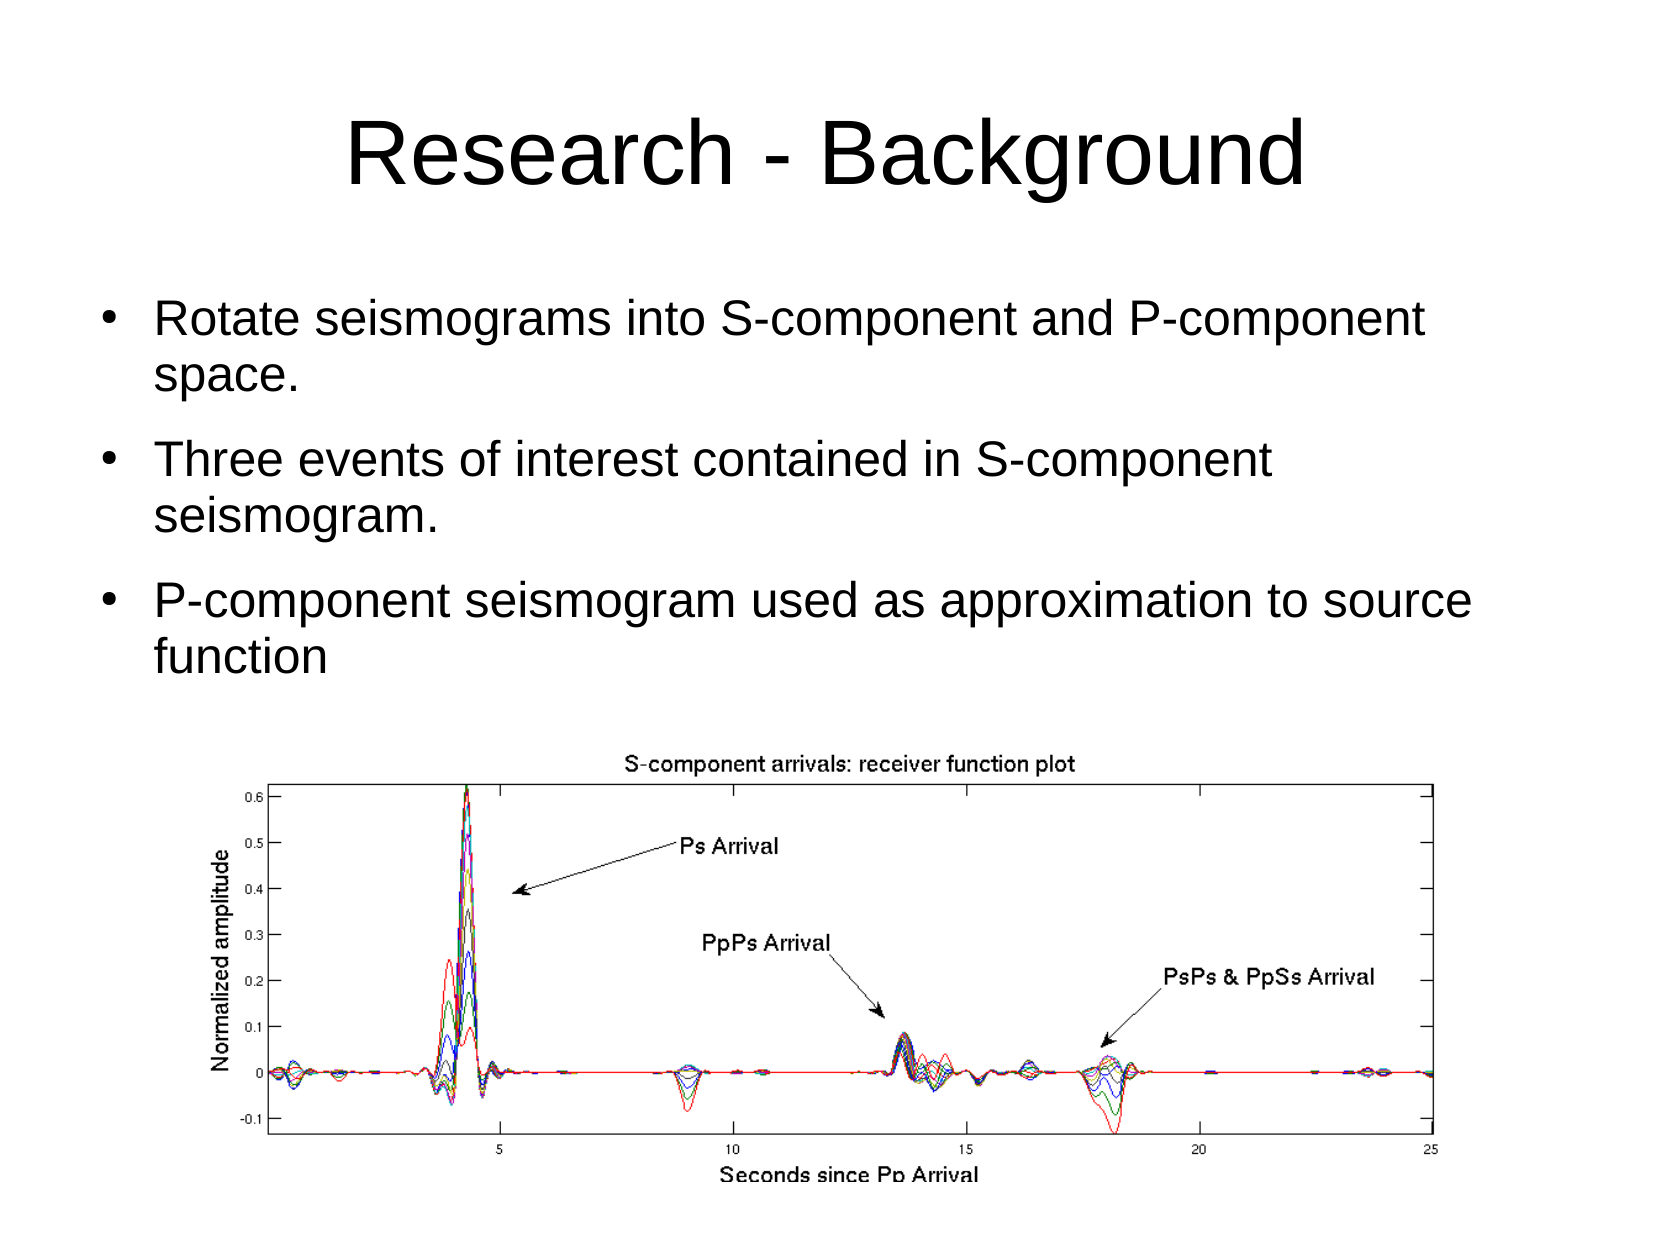

# Research - Background
Rotate seismograms into S-component and P-component space.
Three events of interest contained in S-component seismogram.
P-component seismogram used as approximation to source function